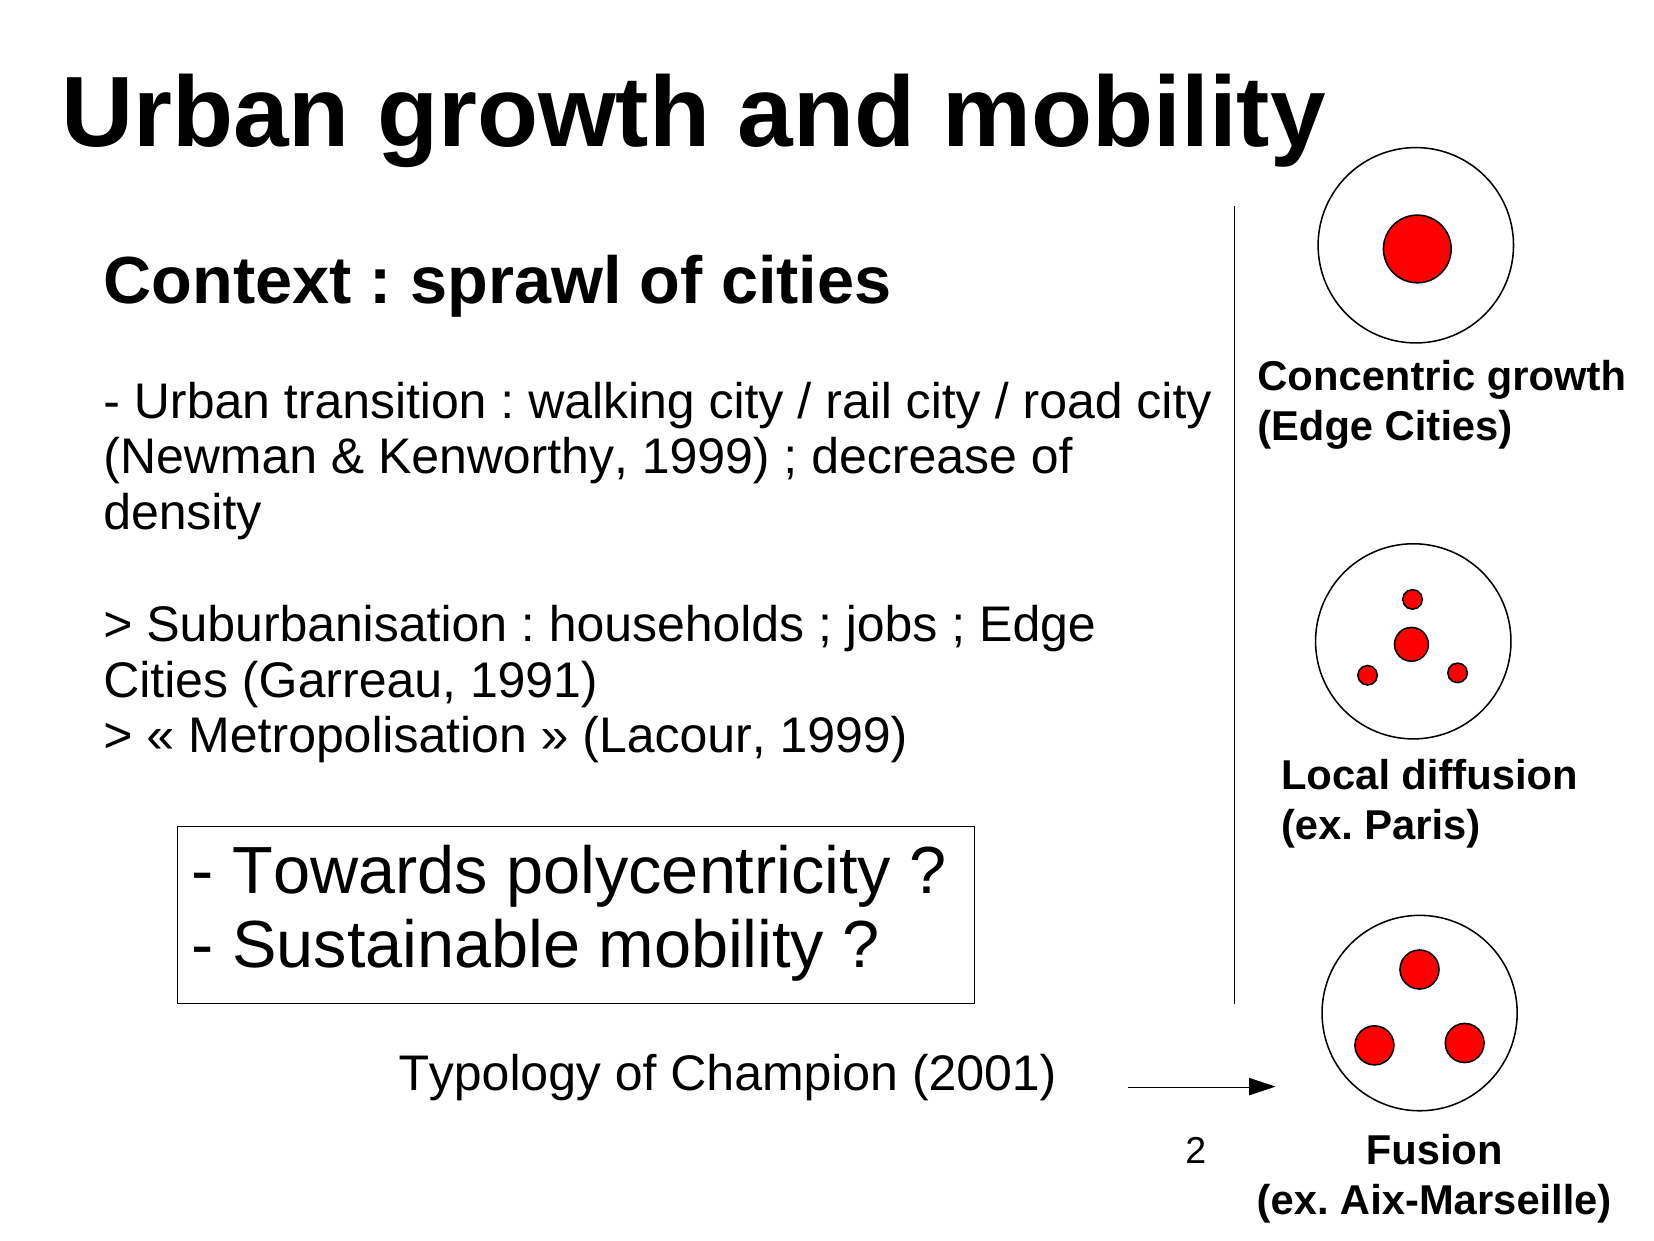

Urban growth and mobility
Context : sprawl of cities
- Urban transition : walking city / rail city / road city (Newman & Kenworthy, 1999) ; decrease of density
> Suburbanisation : households ; jobs ; Edge Cities (Garreau, 1991)
> « Metropolisation » (Lacour, 1999)
Concentric growth
(Edge Cities)
Local diffusion
(ex. Paris)
- Towards polycentricity ?
- Sustainable mobility ?
Typology of Champion (2001)
Fusion
(ex. Aix-Marseille)
2